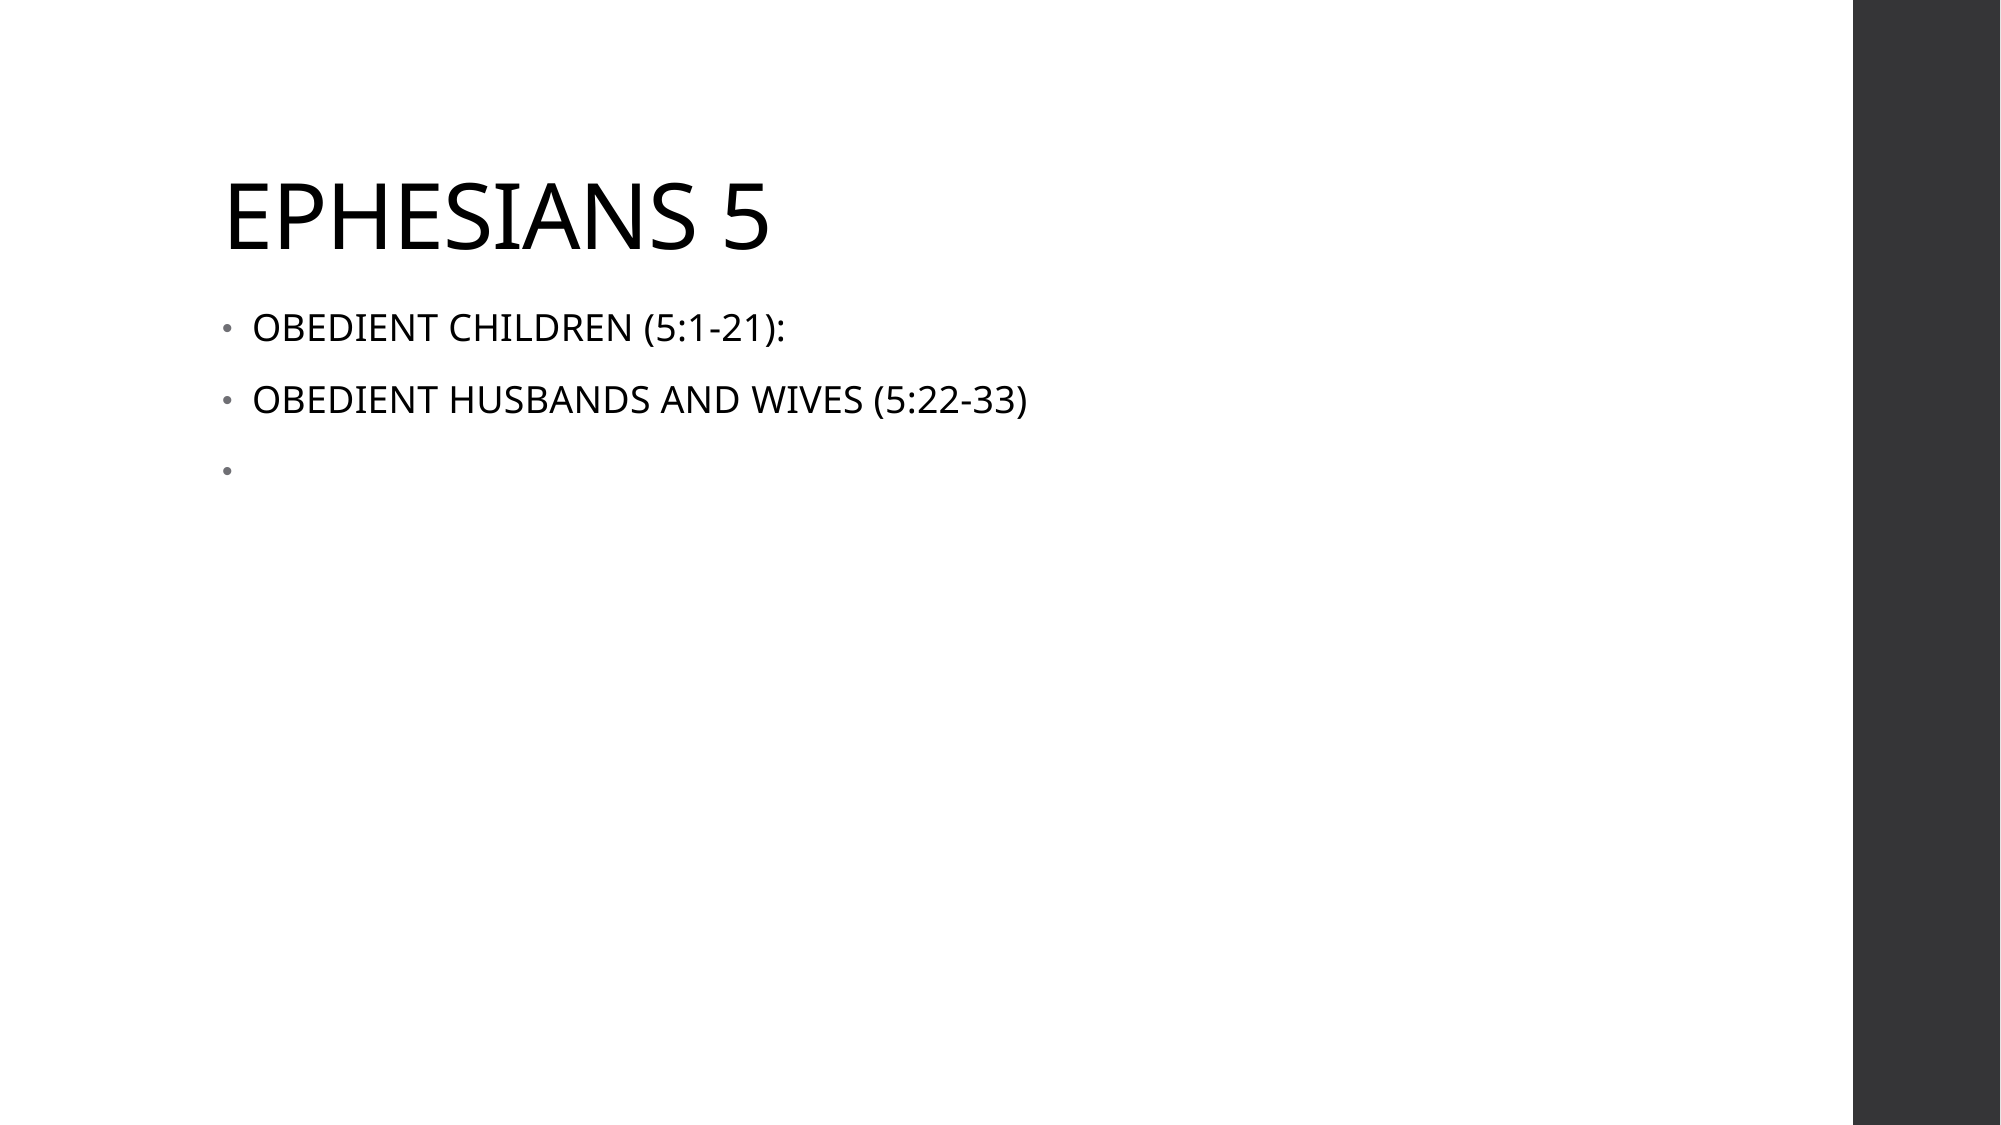

# EPHESIANS 5
OBEDIENT CHILDREN (5:1-21):
OBEDIENT HUSBANDS AND WIVES (5:22-33)